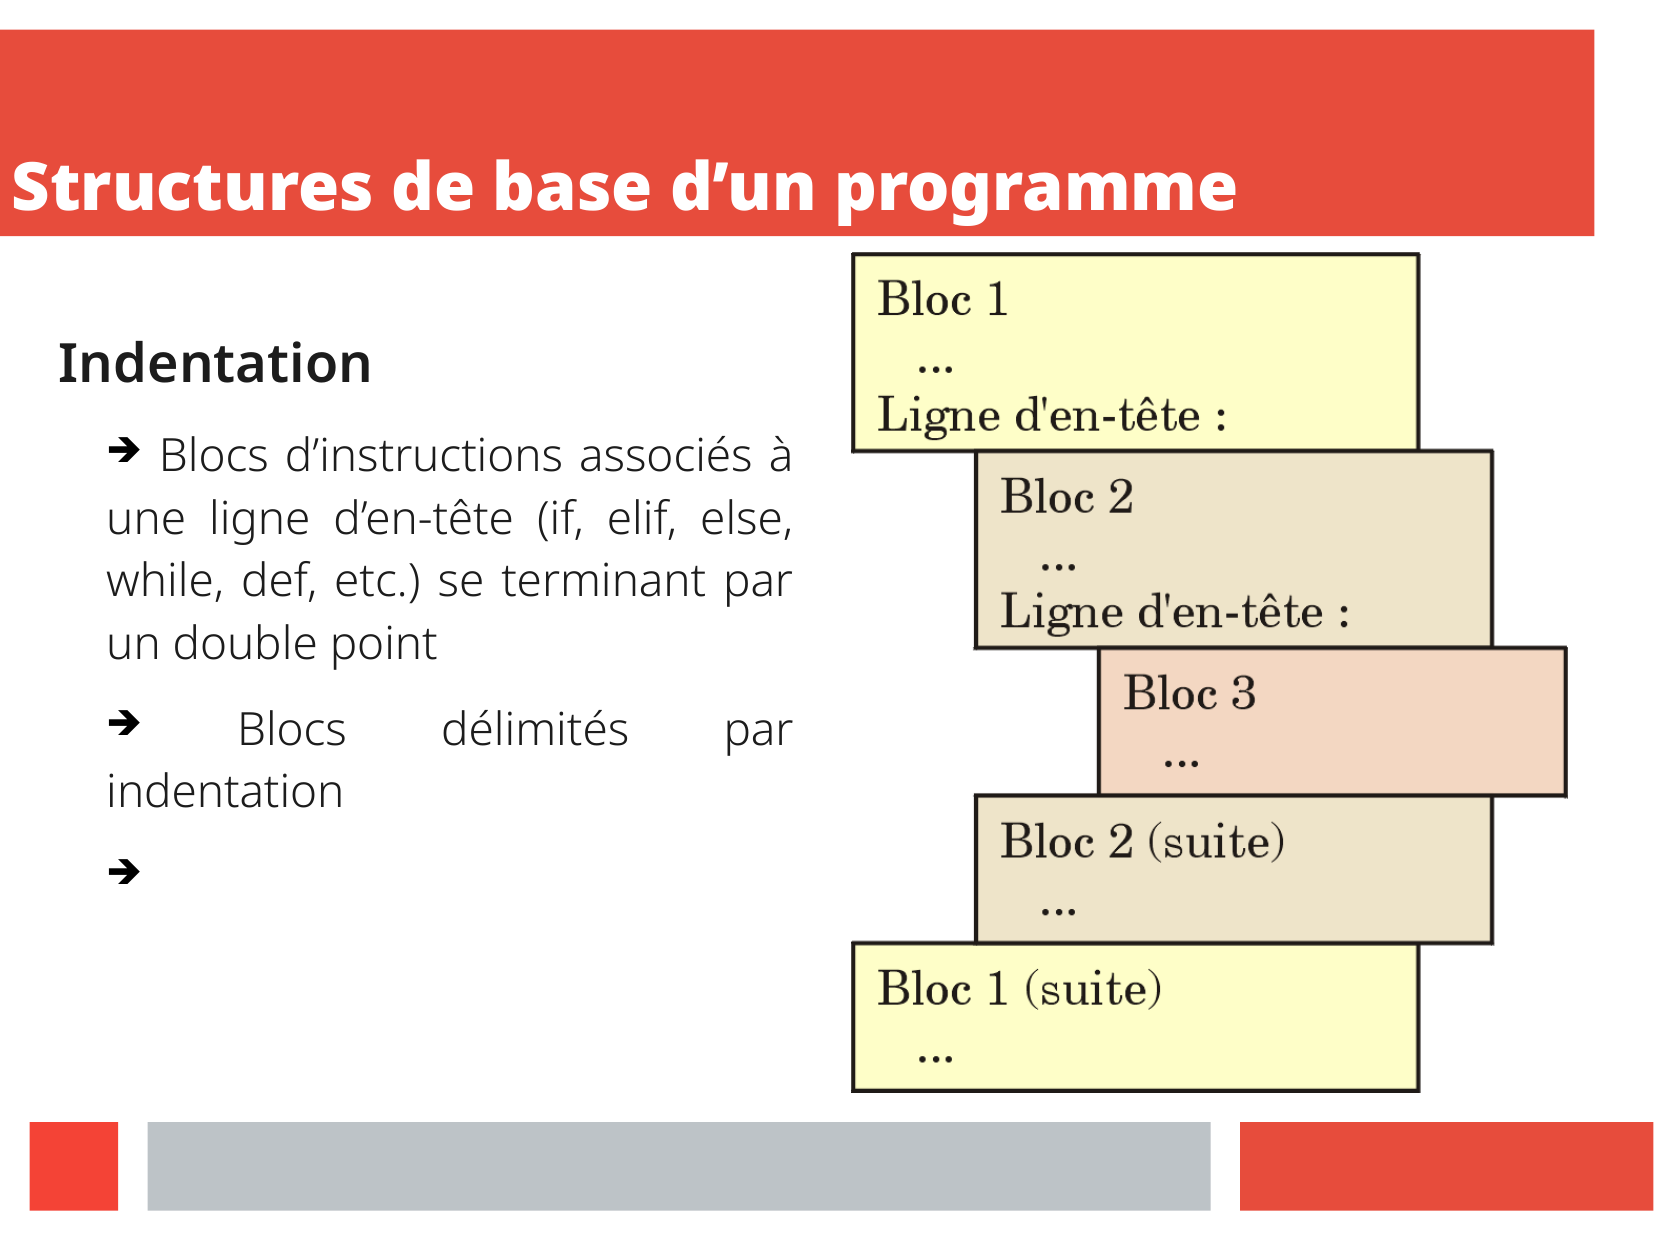

# Structures de base d’un programme
Indentation
 Blocs d’instructions associés à une ligne d’en-tête (if, elif, else, while, def, etc.) se terminant par un double point
 Blocs délimités par indentation